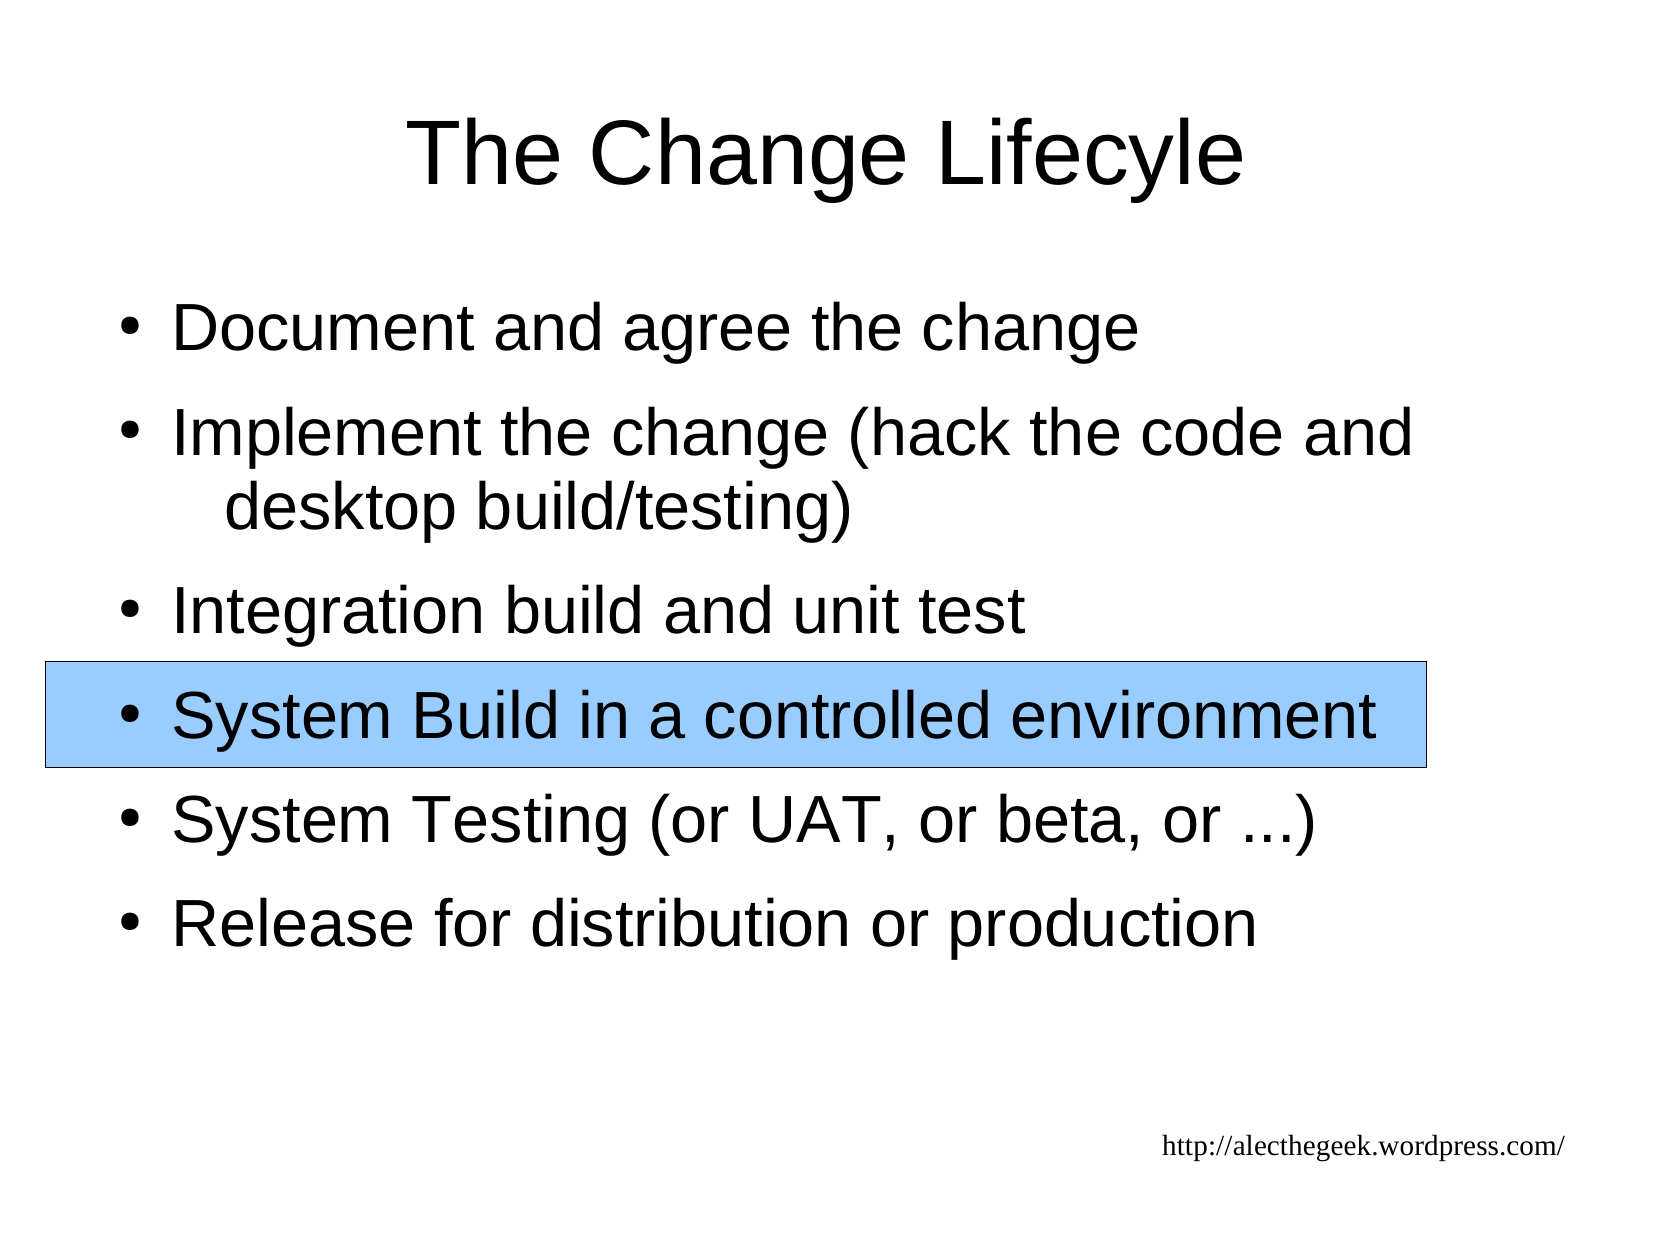

# The Change Lifecyle
Document and agree the change
Implement the change (hack the code and desktop build/testing)
Integration build and unit test
System Build in a controlled environment
System Testing (or UAT, or beta, or ...)
Release for distribution or production
http://alecthegeek.wordpress.com/